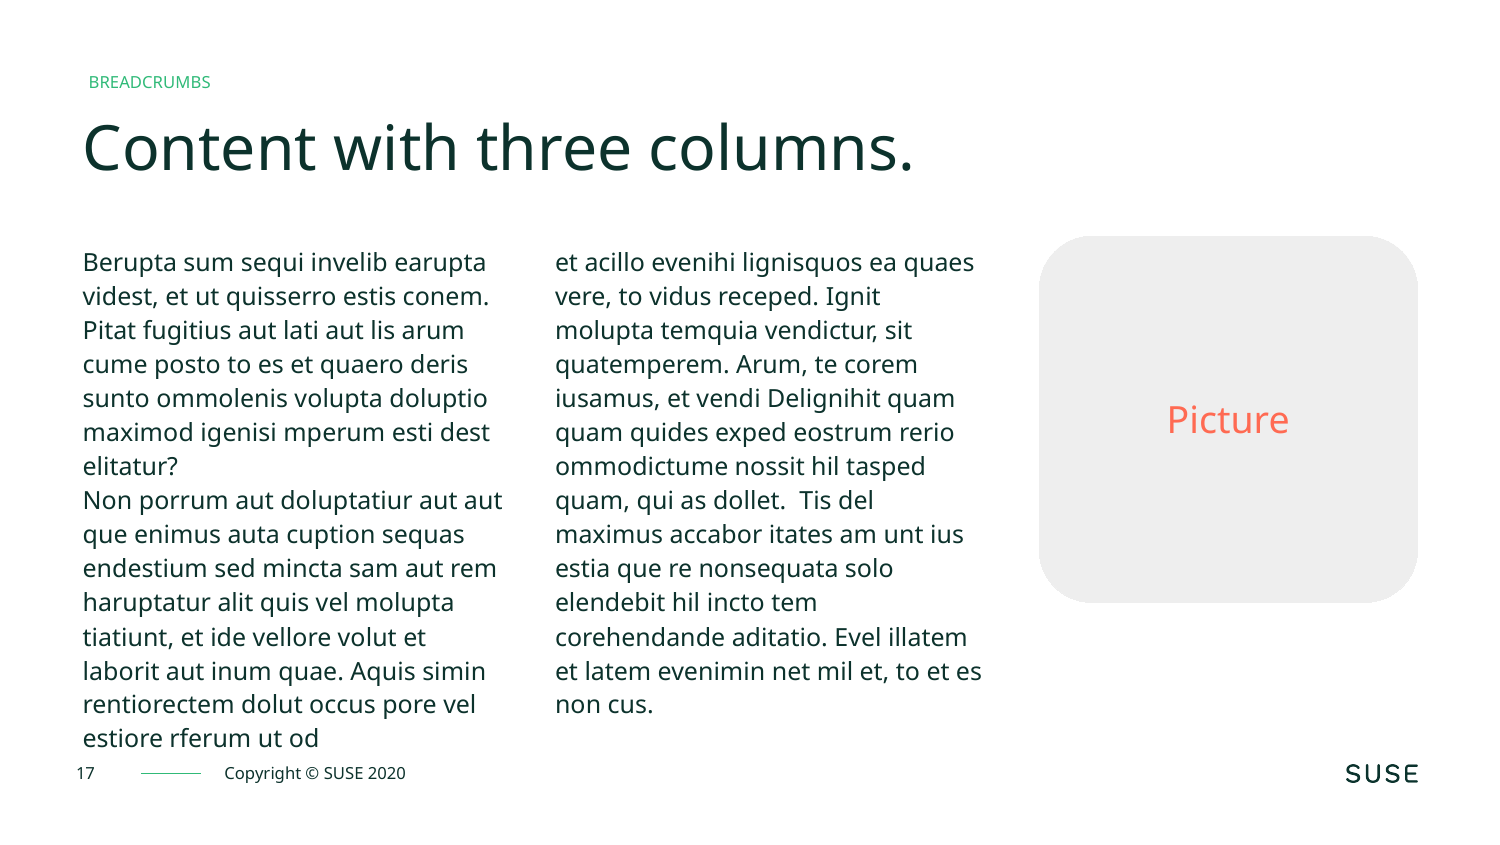

BREADCRUMBS
# Content with three columns.
Picture
Berupta sum sequi invelib earupta videst, et ut quisserro estis conem. Pitat fugitius aut lati aut lis arum cume posto to es et quaero deris sunto ommolenis volupta doluptio maximod igenisi mperum esti dest elitatur?
Non porrum aut doluptatiur aut aut que enimus auta cuption sequas endestium sed mincta sam aut rem haruptatur alit quis vel molupta tiatiunt, et ide vellore volut et laborit aut inum quae. Aquis simin rentiorectem dolut occus pore vel estiore rferum ut od
et acillo evenihi lignisquos ea quaes vere, to vidus receped. Ignit molupta temquia vendictur, sit quatemperem. Arum, te corem iusamus, et vendi Delignihit quam quam quides exped eostrum rerio ommodictume nossit hil tasped quam, qui as dollet. Tis del maximus accabor itates am unt ius estia que re nonsequata solo elendebit hil incto tem corehendande aditatio. Evel illatem et latem evenimin net mil et, to et es non cus.